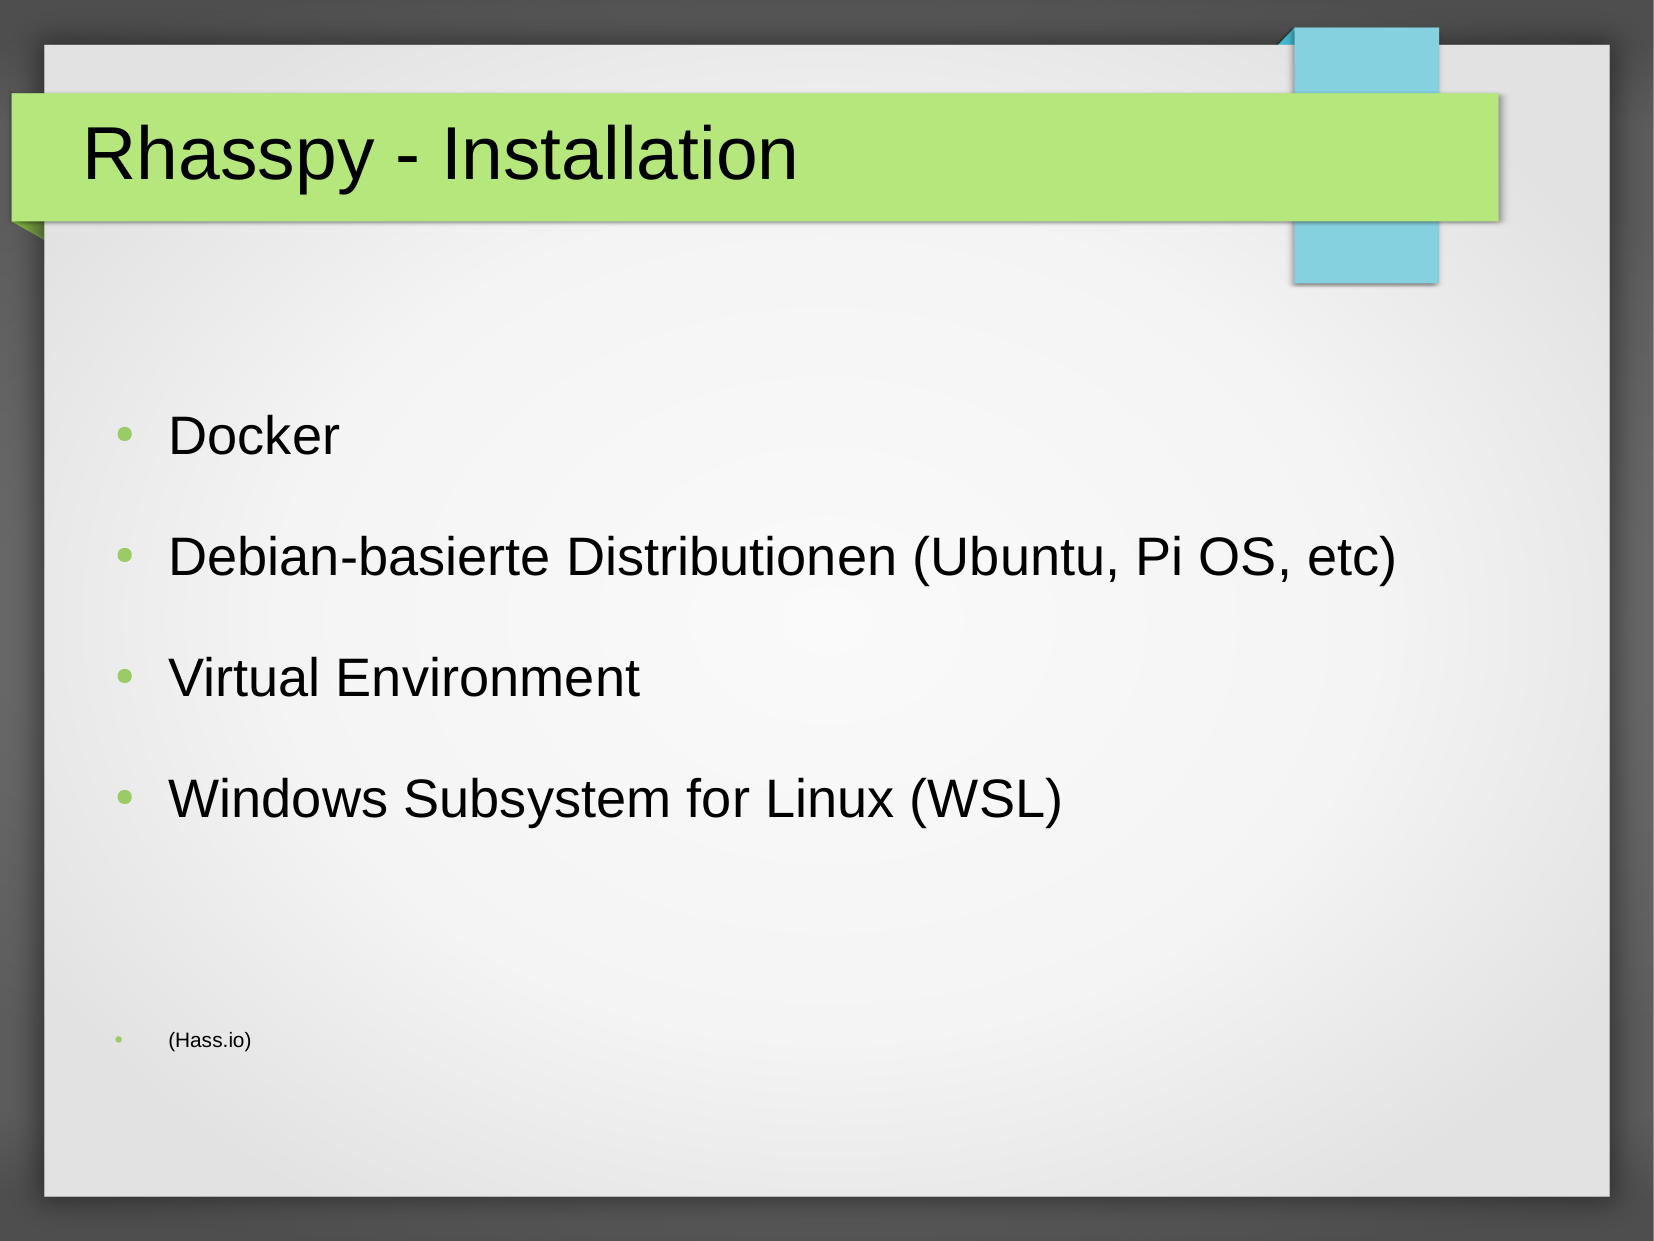

# Rhasspy - Installation
Docker
Debian-basierte Distributionen (Ubuntu, Pi OS, etc)
Virtual Environment
Windows Subsystem for Linux (WSL)
(Hass.io)